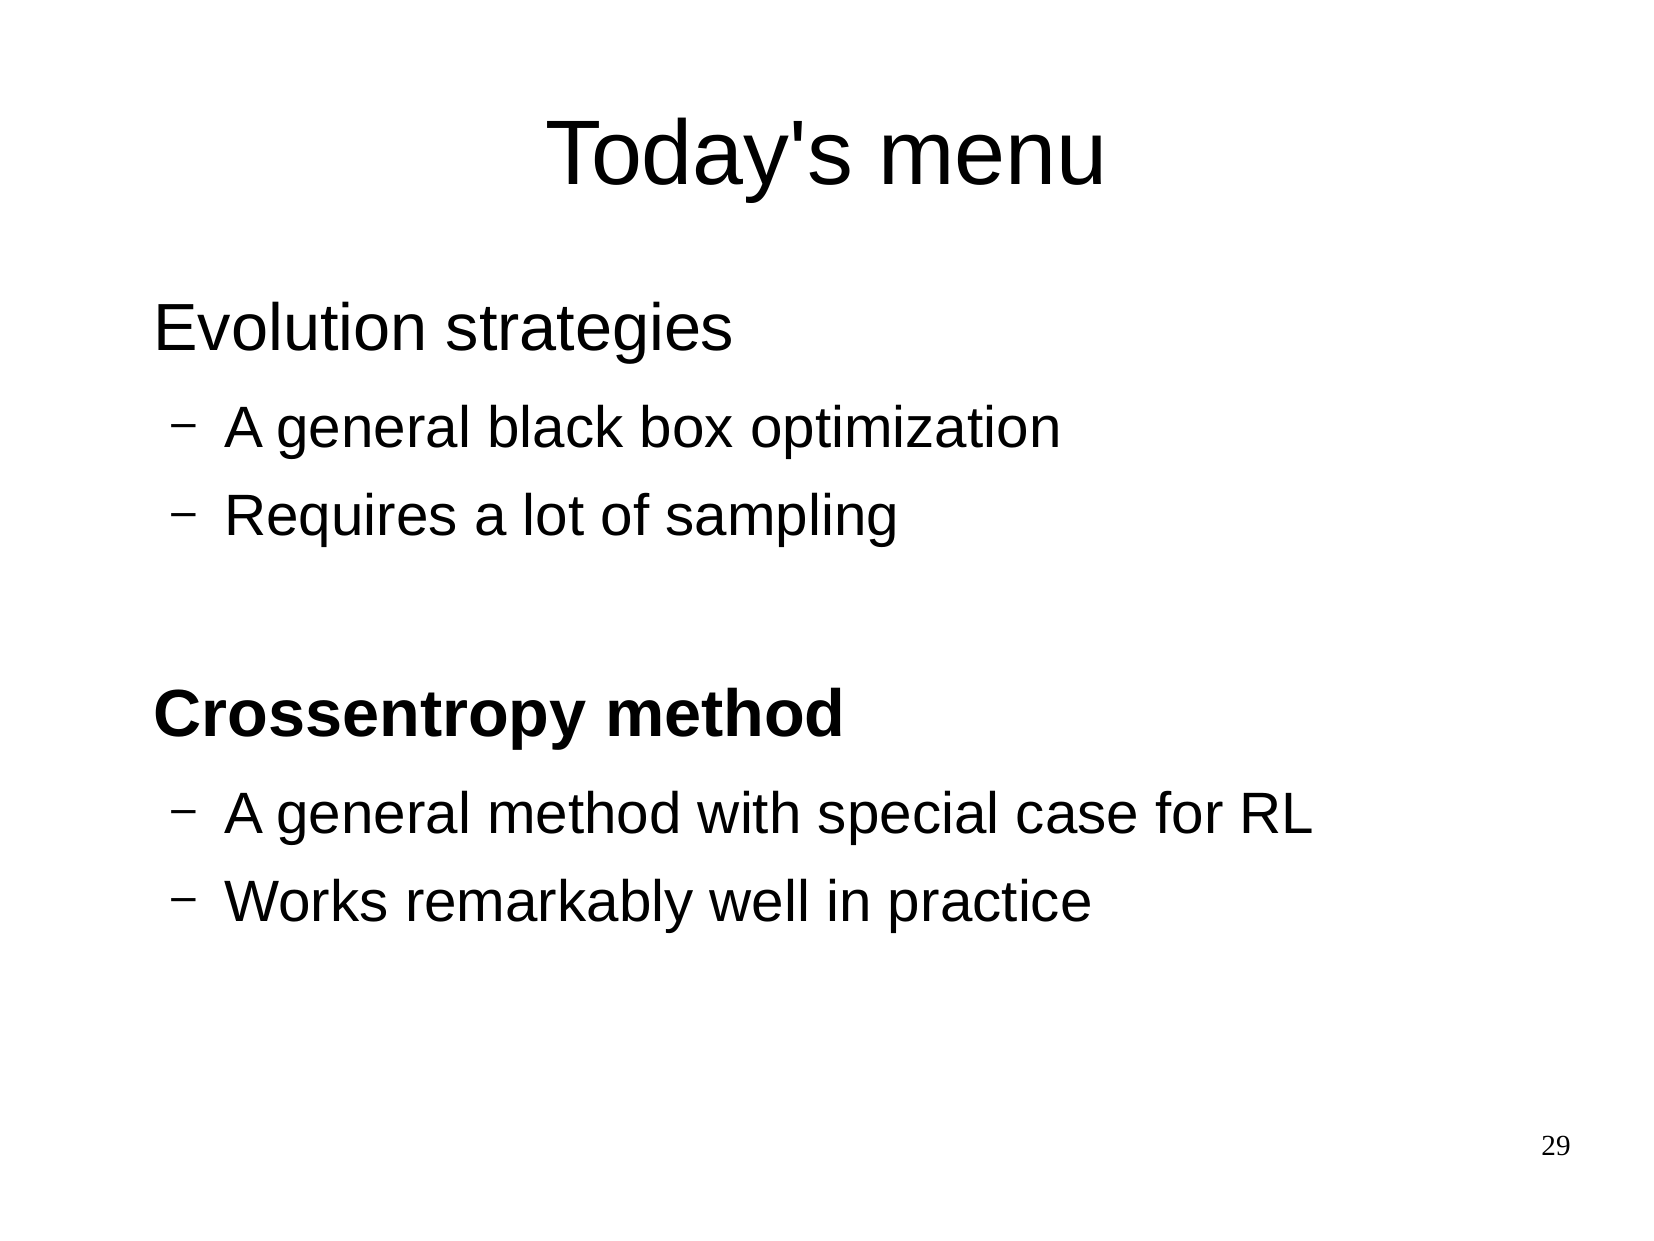

# Today's menu
Evolution strategies
A general black box optimization
Requires a lot of sampling
Crossentropy method
A general method with special case for RL
Works remarkably well in practice
29